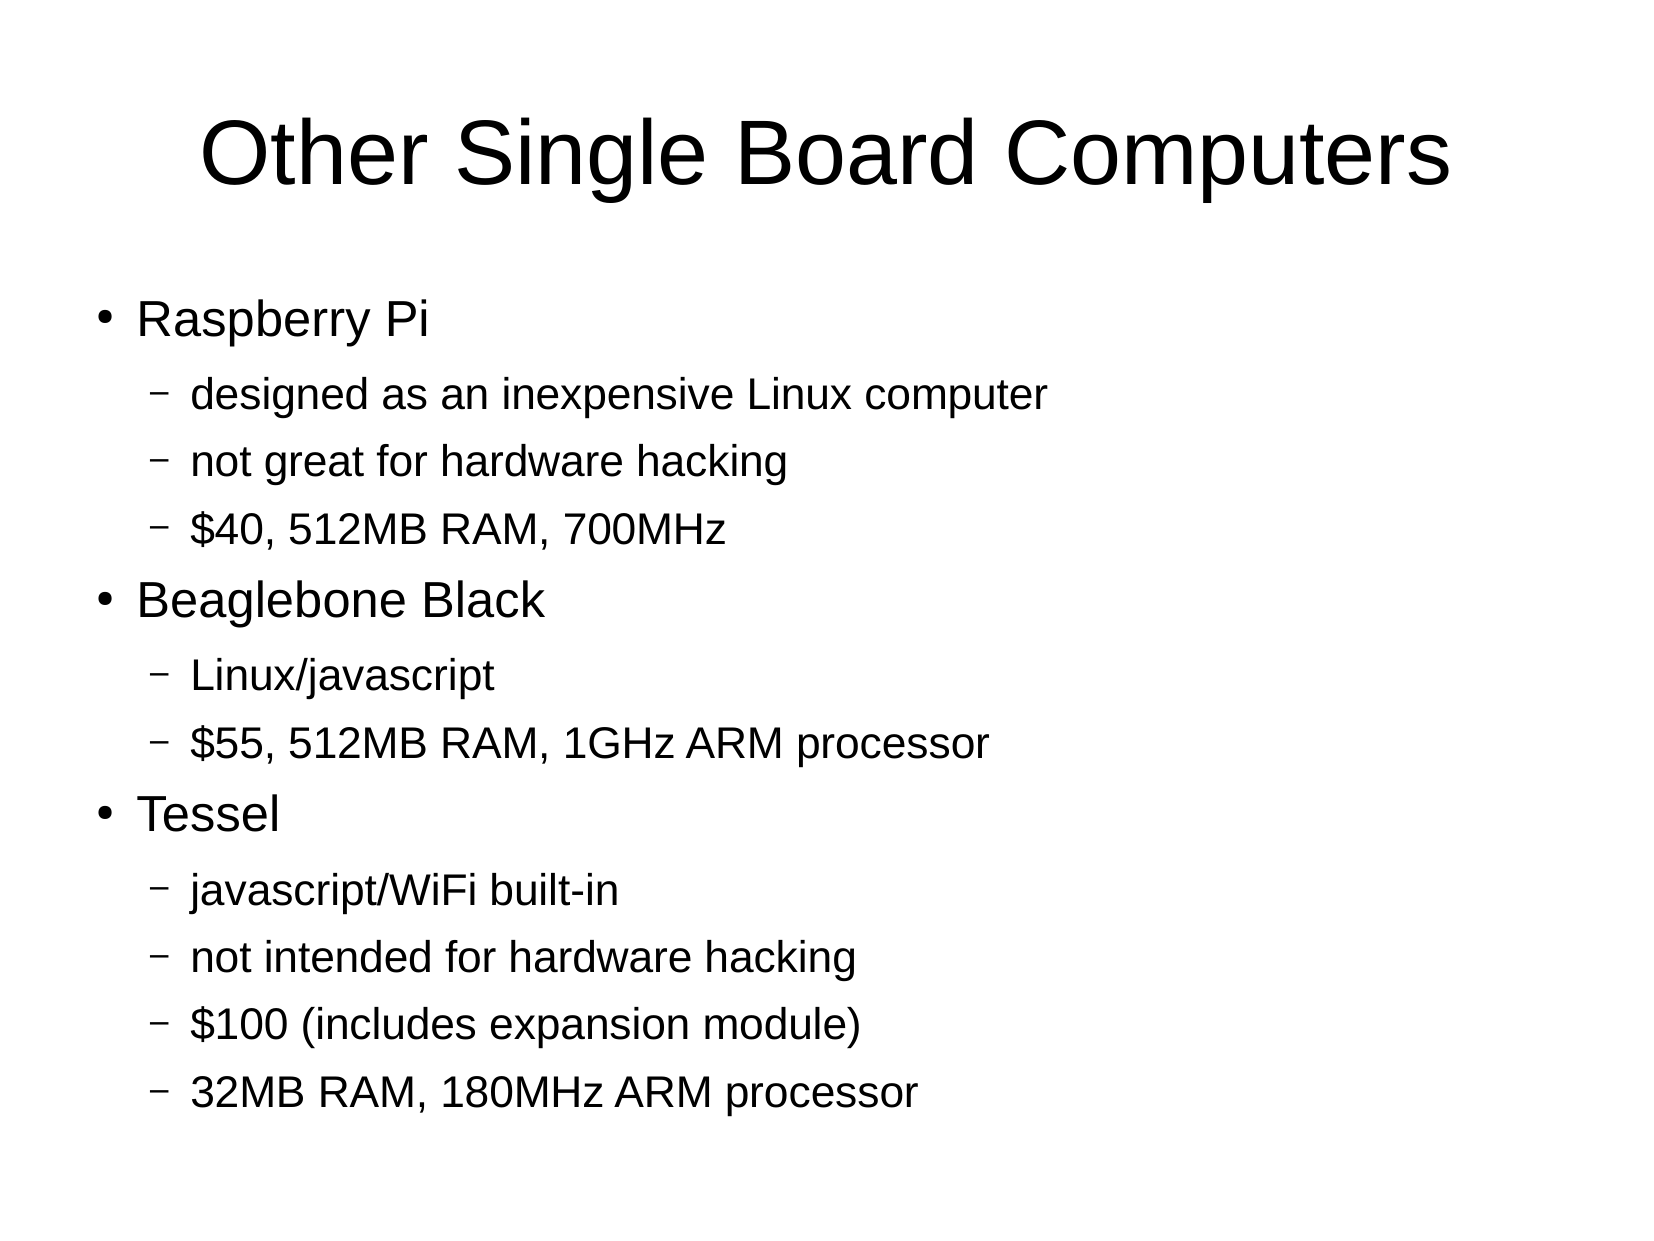

# Other Single Board Computers
Raspberry Pi
designed as an inexpensive Linux computer
not great for hardware hacking
$40, 512MB RAM, 700MHz
Beaglebone Black
Linux/javascript
$55, 512MB RAM, 1GHz ARM processor
Tessel
javascript/WiFi built-in
not intended for hardware hacking
$100 (includes expansion module)
32MB RAM, 180MHz ARM processor